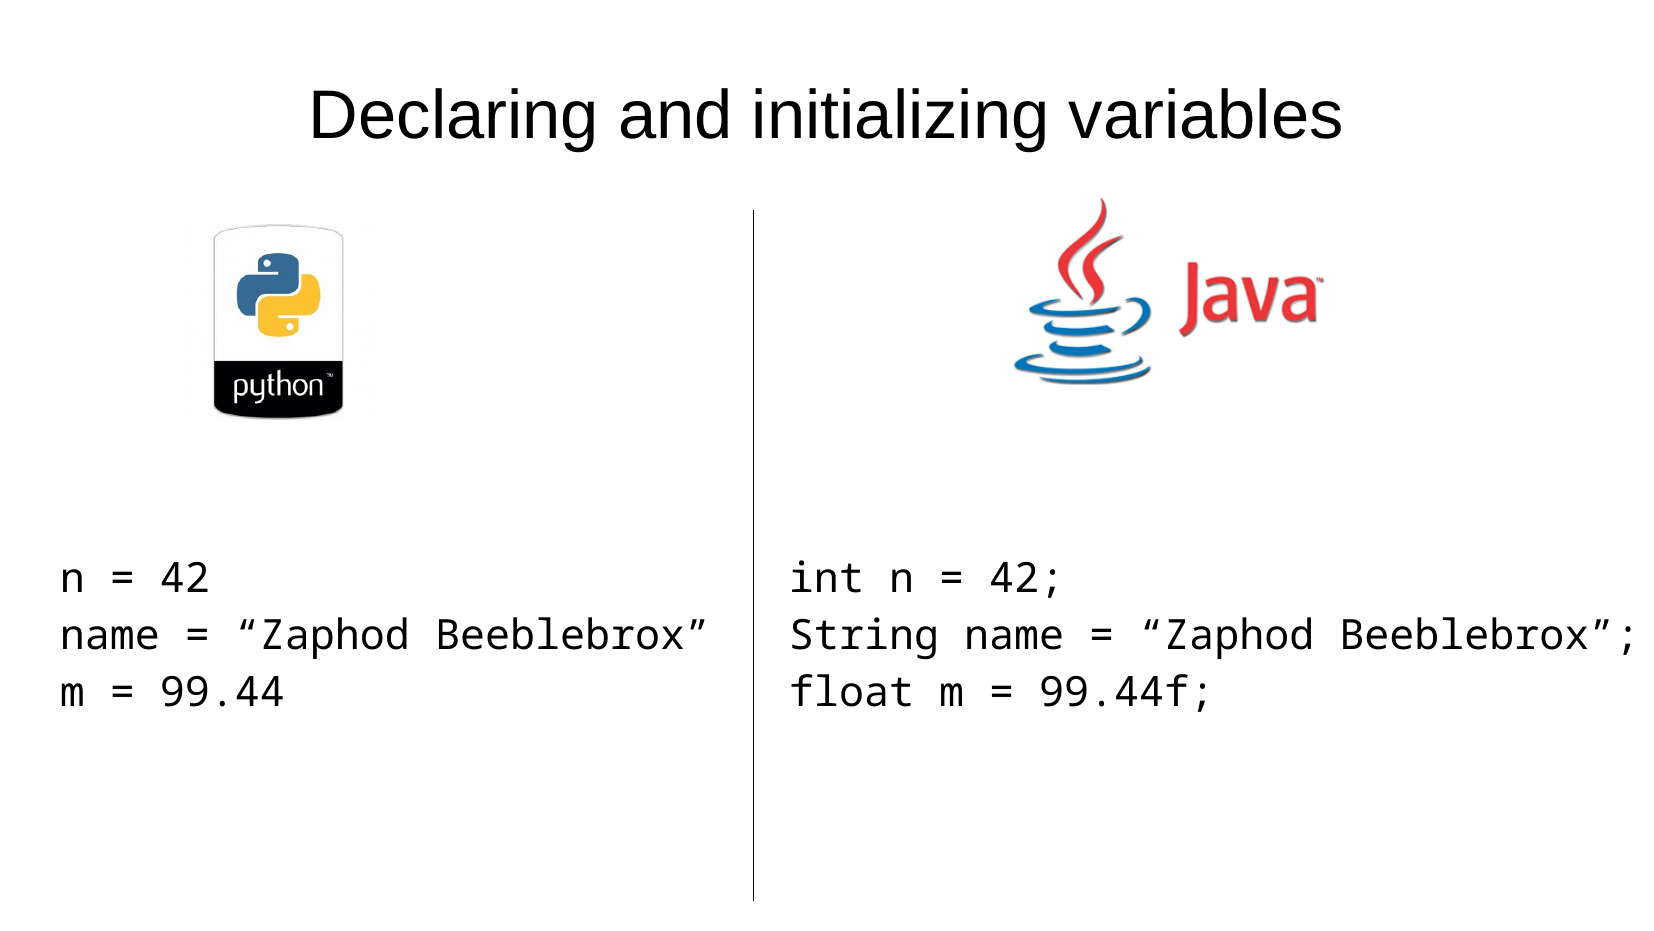

# Declaring and initializing variables
n = 42
name = “Zaphod Beeblebrox”
m = 99.44
int n = 42;
String name = “Zaphod Beeblebrox”;
float m = 99.44f;